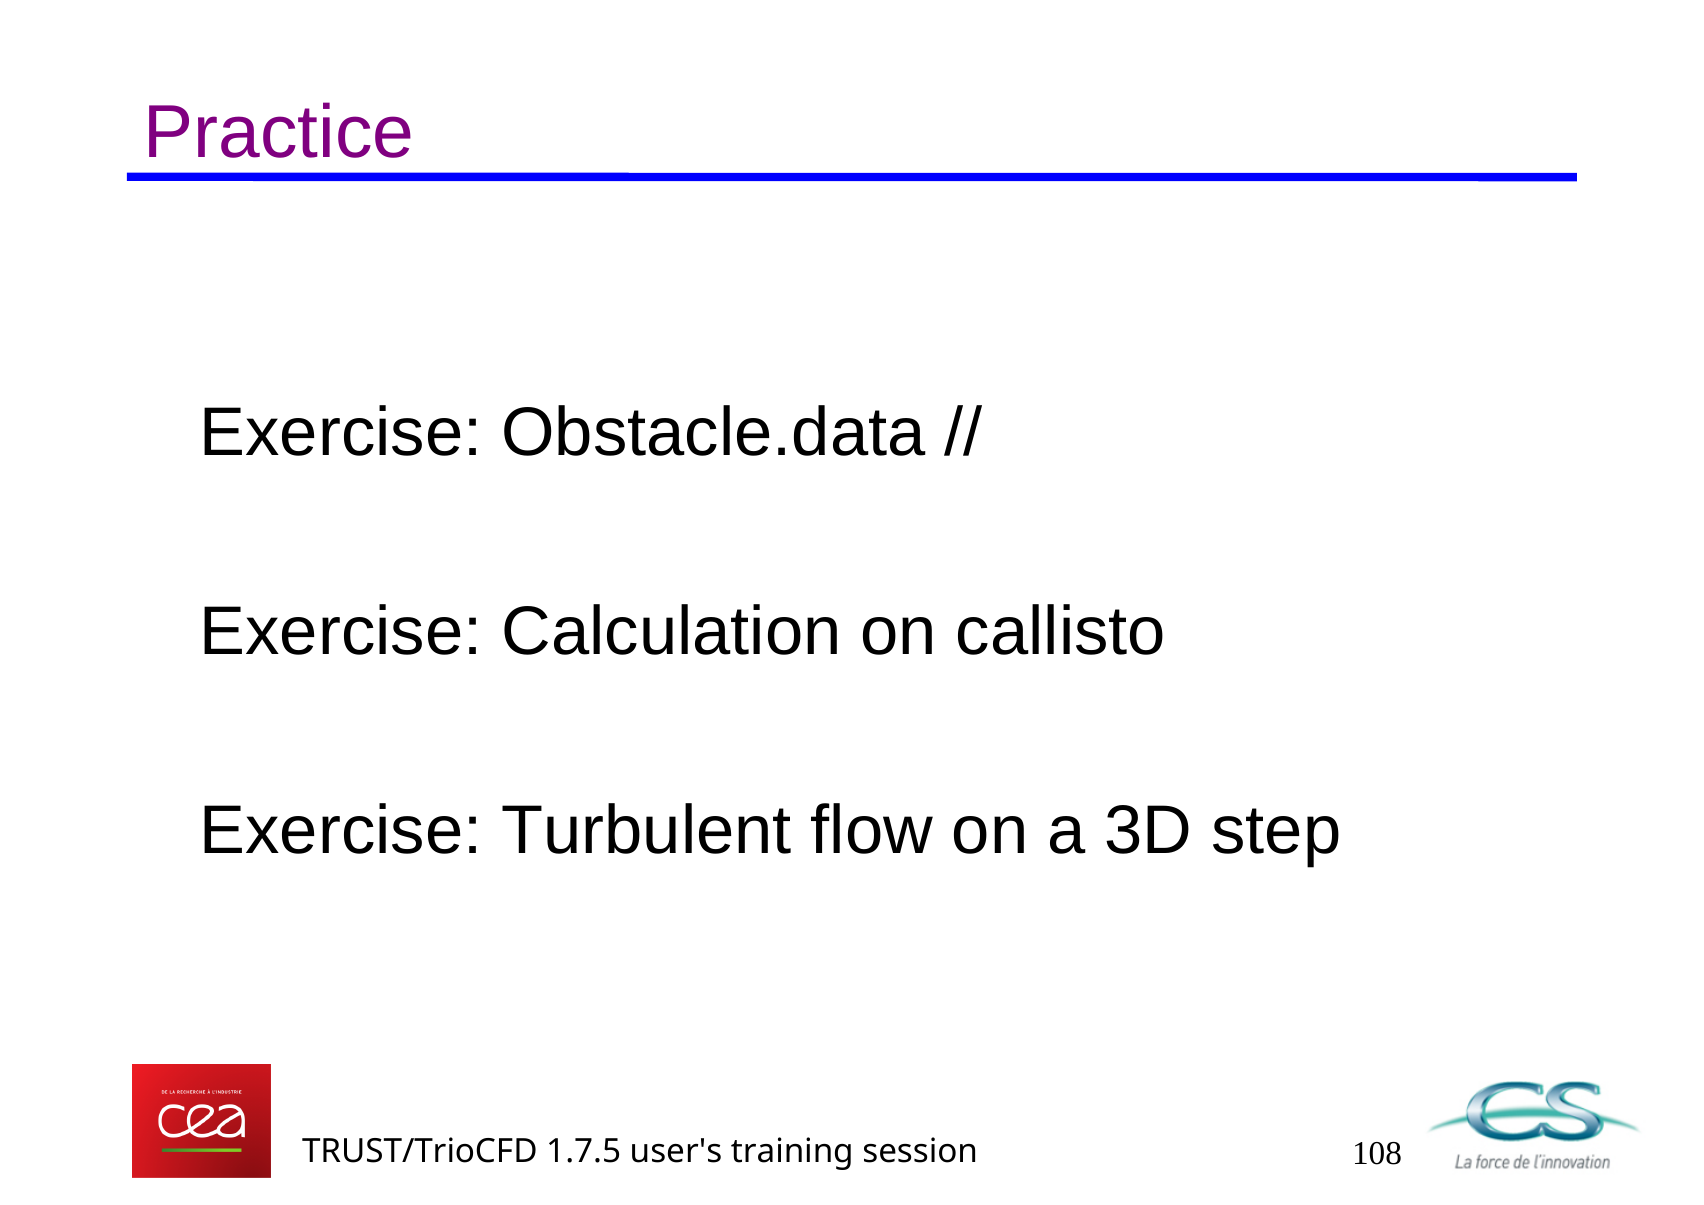

# Practice
Exercise: Obstacle.data //
Exercise: Calculation on callisto
Exercise: Turbulent flow on a 3D step
TRUST/TrioCFD 1.7.5 user's training session
108